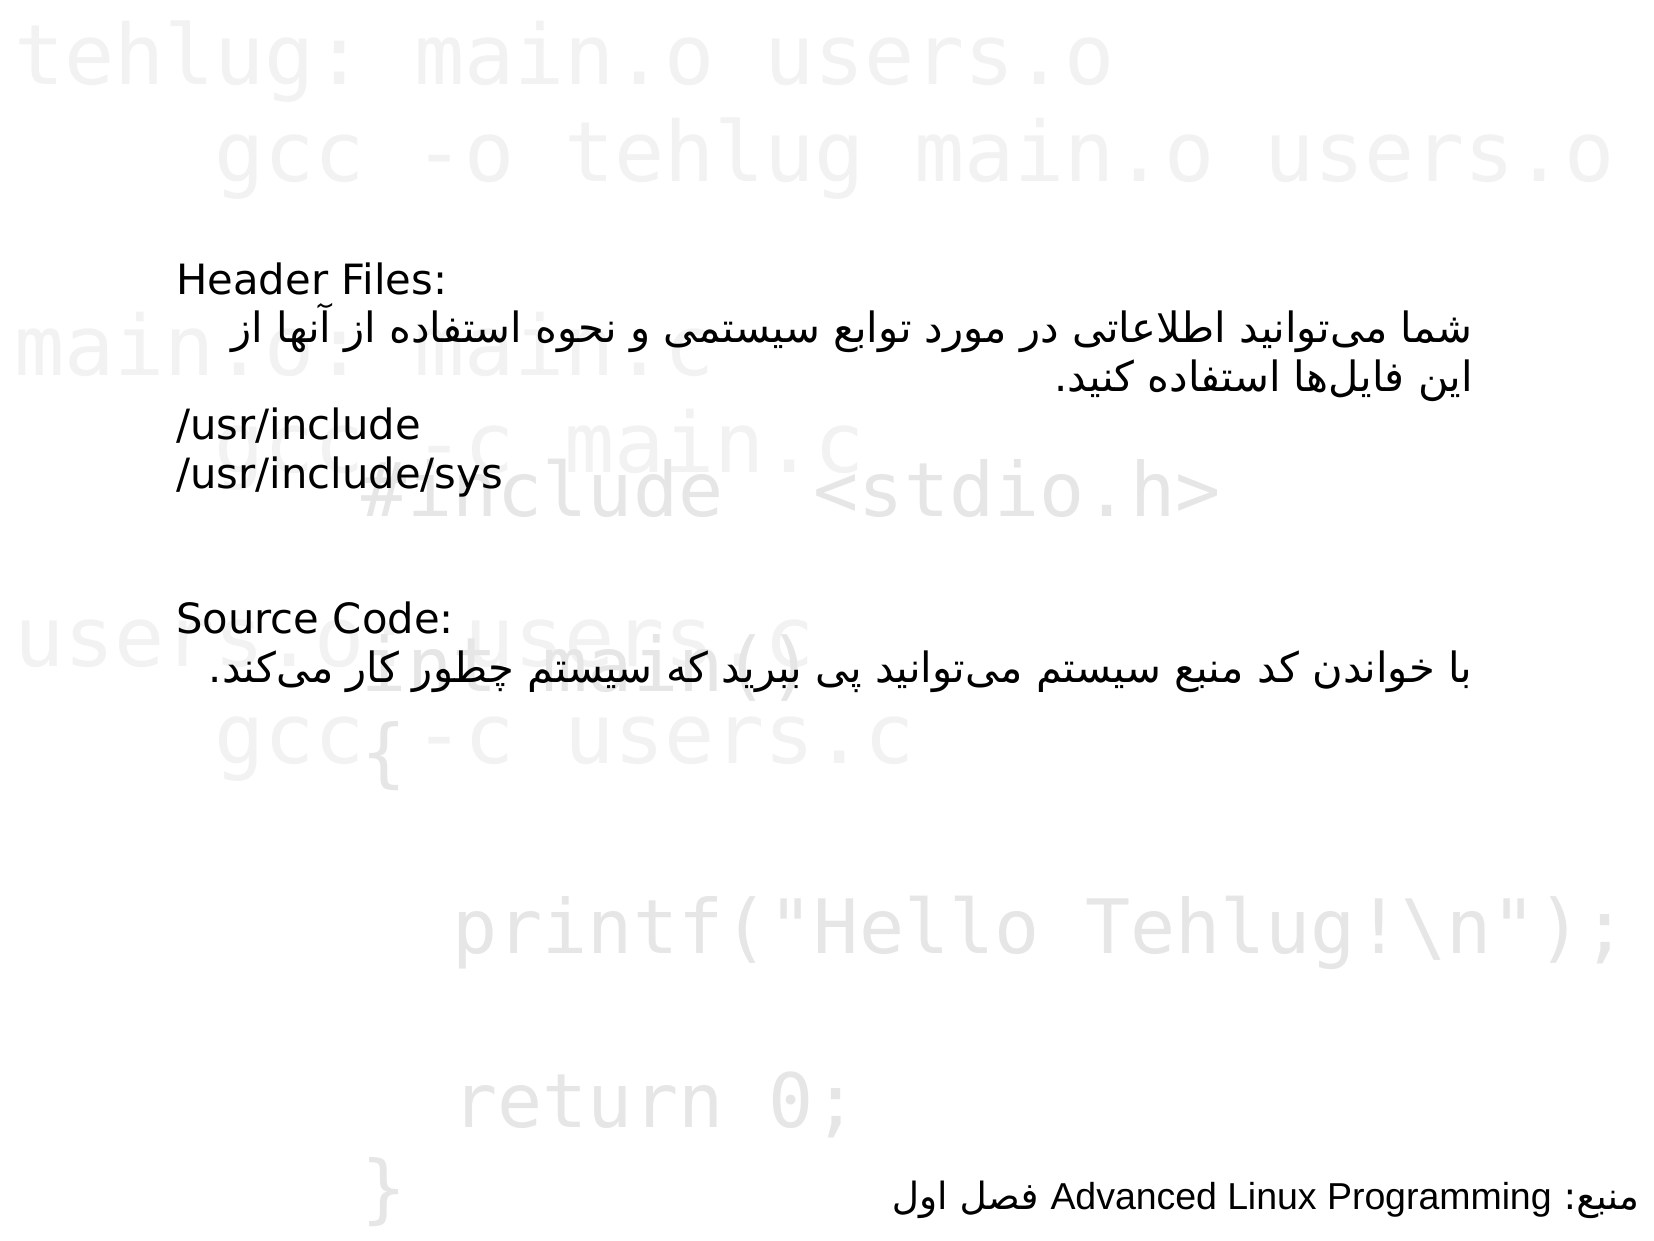

tehlug: main.o users.o
 gcc -o tehlug main.o users.o
main.o: main.c
 gcc -c main.c
users.o: users.c
 gcc -c users.c
Header Files:
شما می‌توانید اطلاعاتی در مورد توابع سیستمی و نحوه استفاده از آنها از این فایل‌ها استفاده کنید.
/usr/include
/usr/include/sys
Source Code:
با خواندن کد منبع سیستم می‌توانید پی ببرید که سیستم چطور کار می‌کند.
#include <stdio.h>
int main()
{
 printf("Hello Tehlug!\n");
 return 0;
}
منبع: Advanced Linux Programming فصل اول